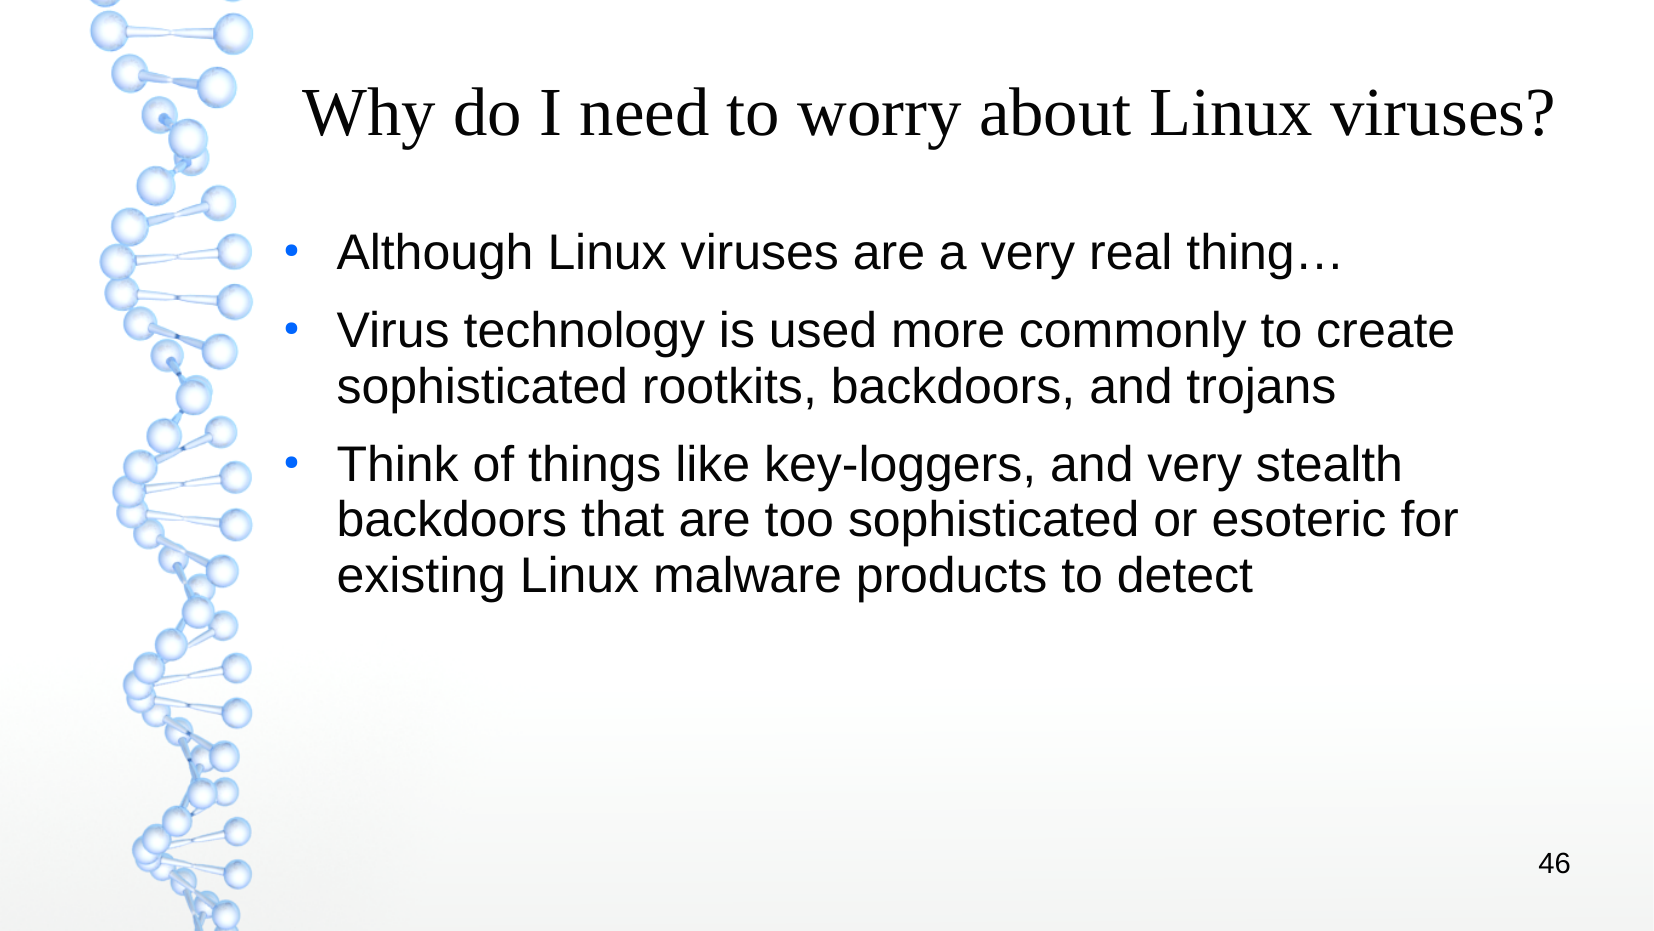

# Why do I need to worry about Linux viruses?
Although Linux viruses are a very real thing…
Virus technology is used more commonly to create sophisticated rootkits, backdoors, and trojans
Think of things like key-loggers, and very stealth backdoors that are too sophisticated or esoteric for existing Linux malware products to detect
46